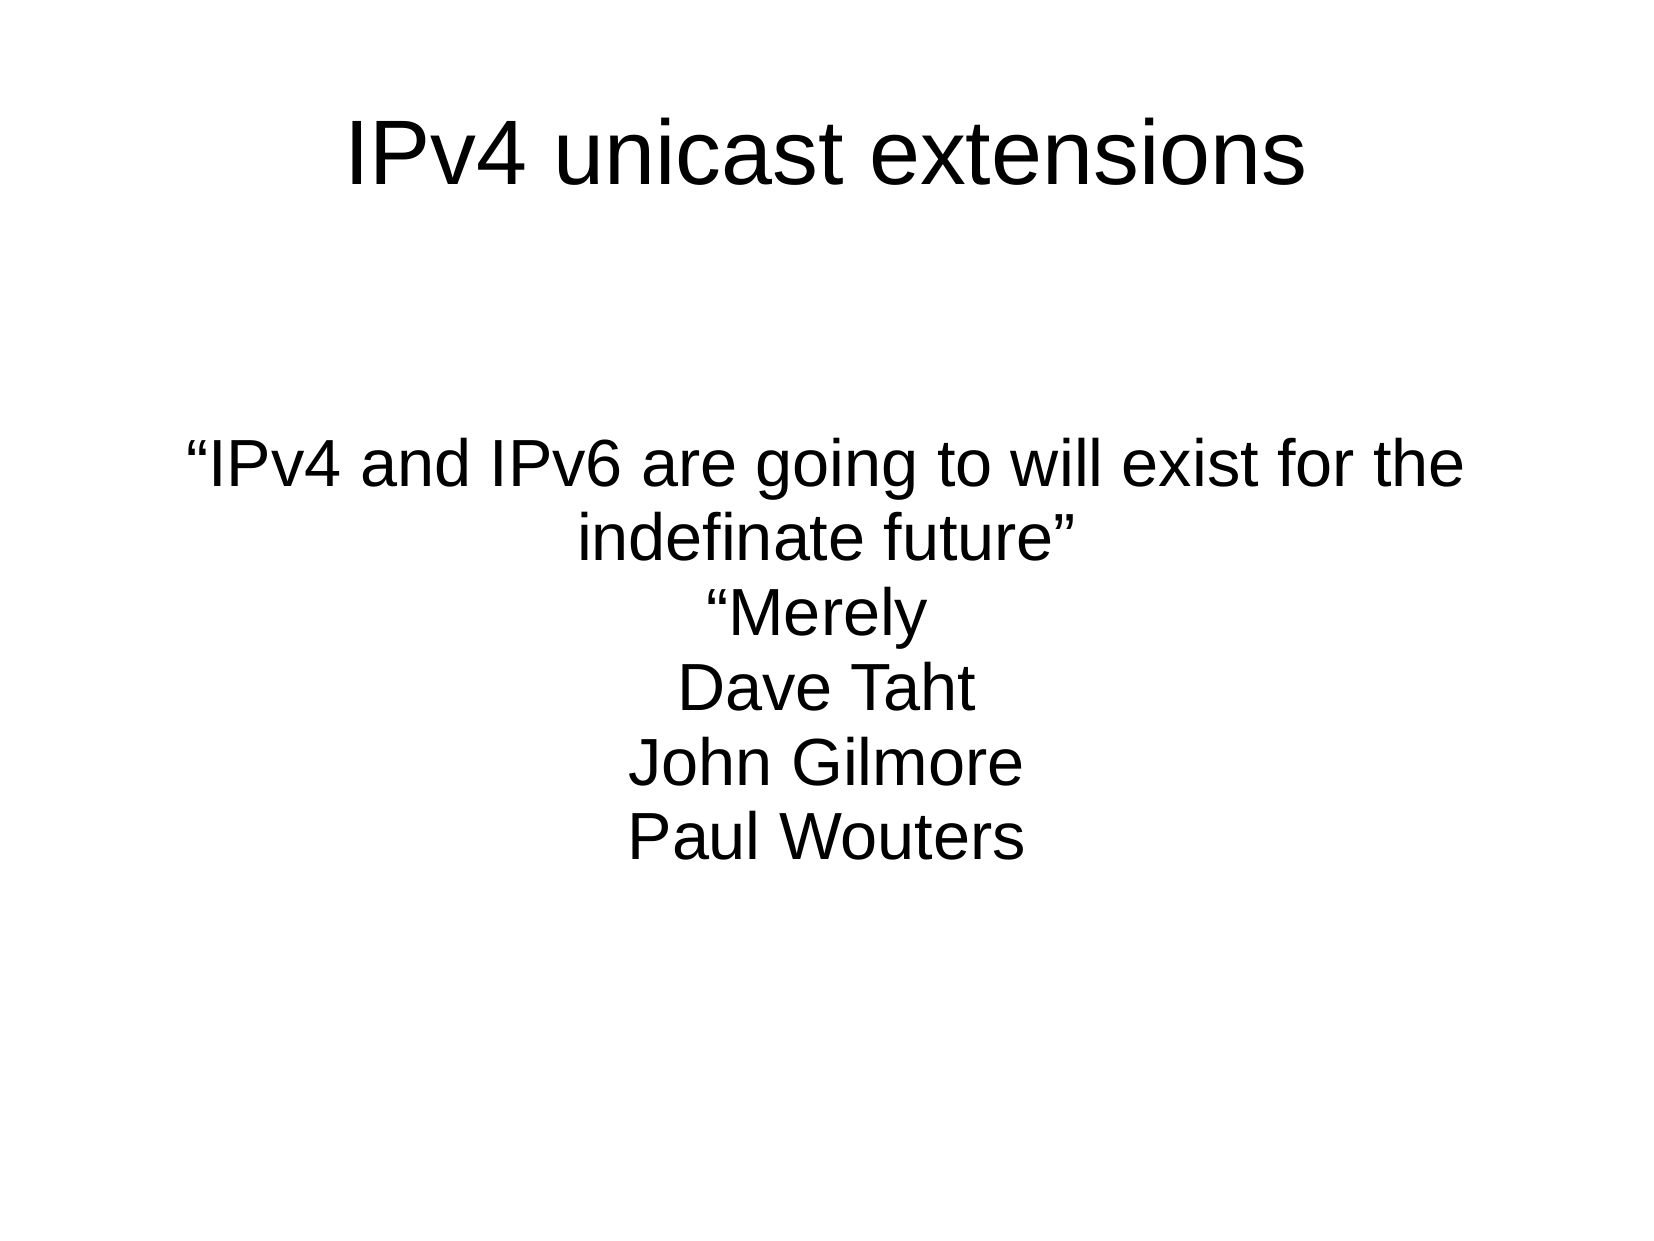

# IPv4 unicast extensions
“IPv4 and IPv6 are going to will exist for the indefinate future”
“Merely
Dave Taht
John Gilmore
Paul Wouters